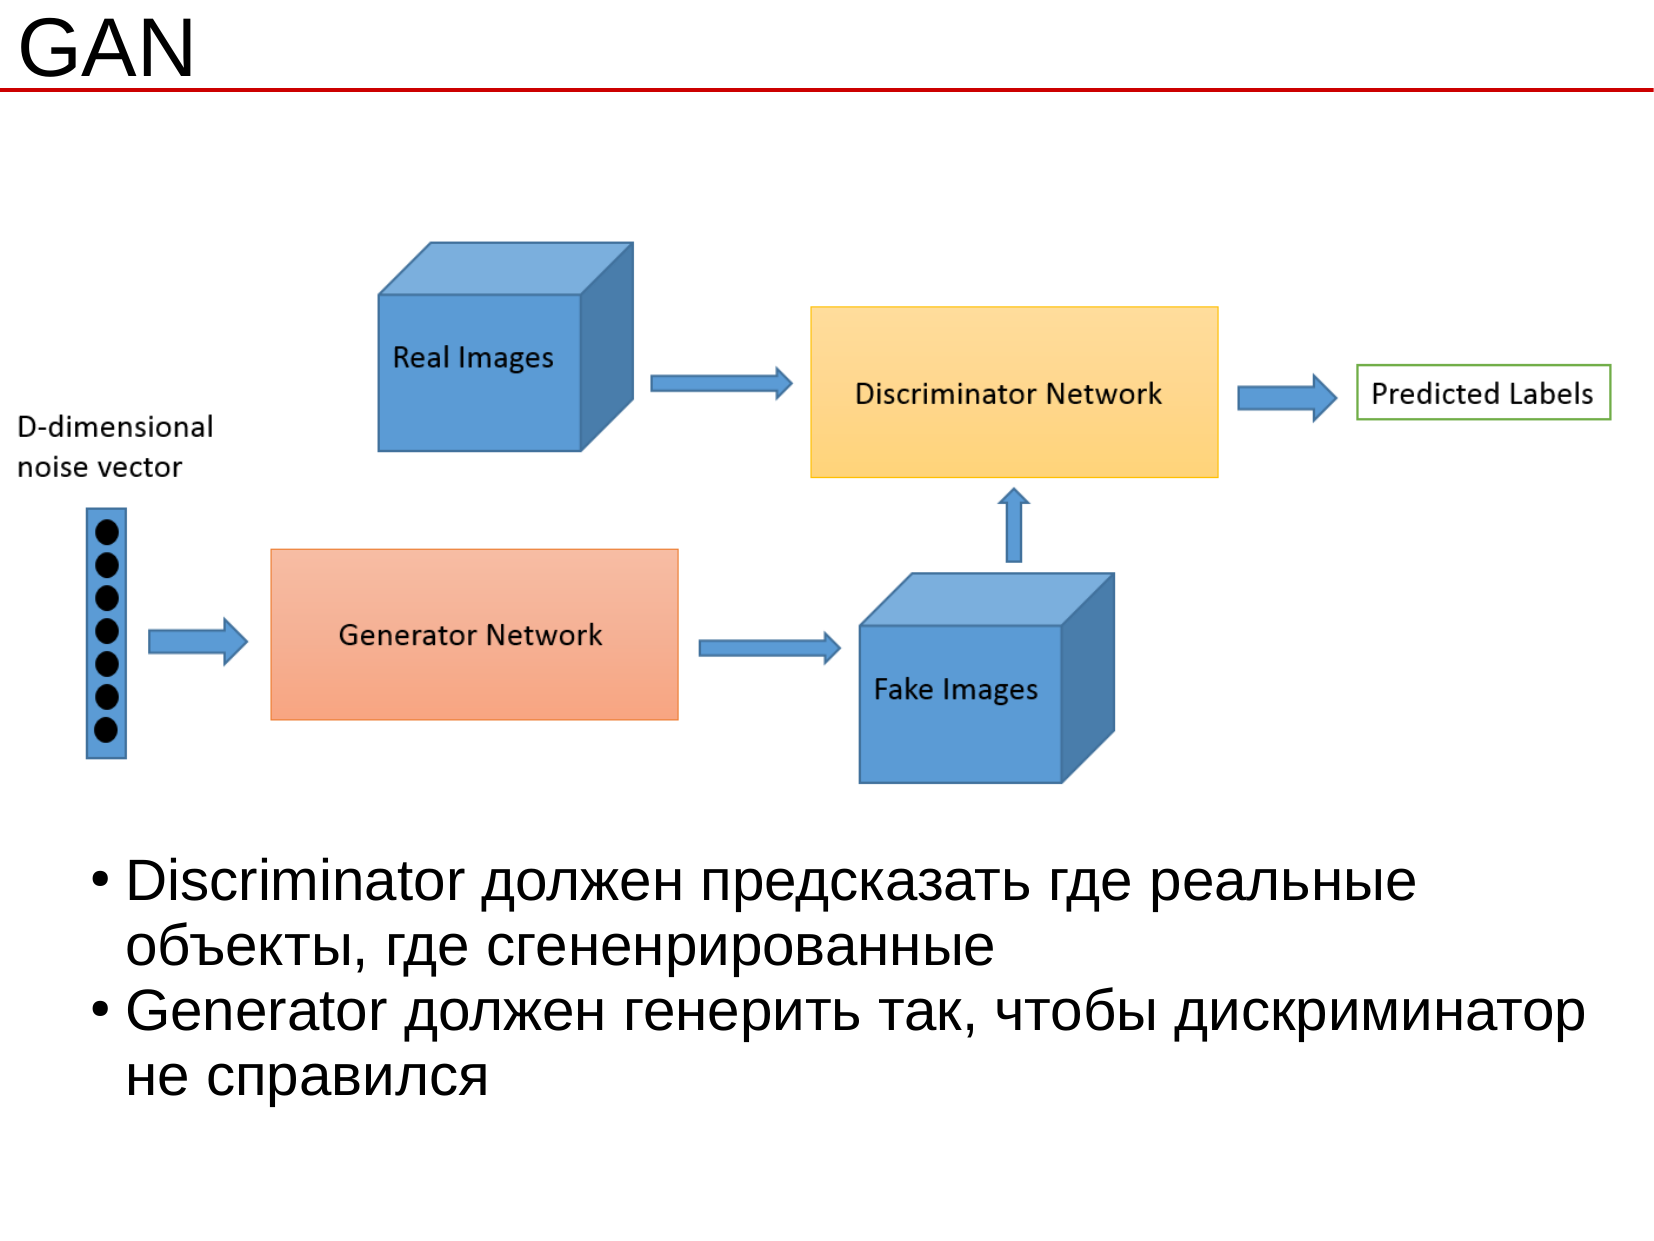

# GAN
Discriminator должен предсказать где реальные объекты, где сгененрированные
Generator должен генерить так, чтобы дискриминатор не справился